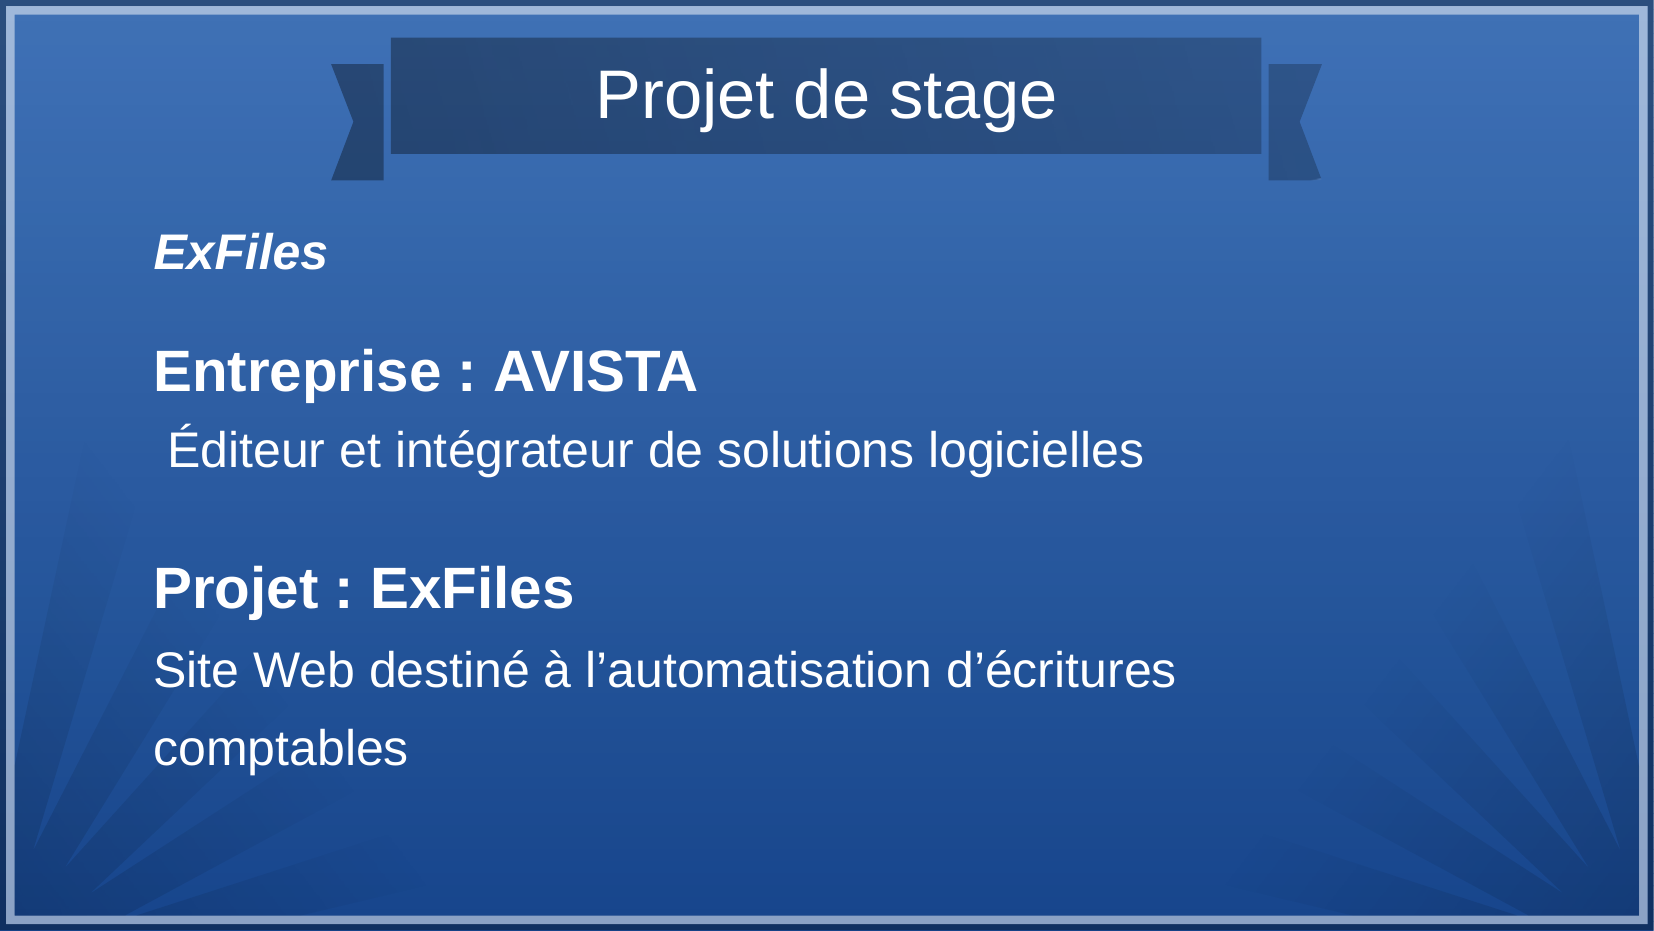

# Projet de stage
ExFiles
Entreprise : AVISTA
 Éditeur et intégrateur de solutions logicielles
Projet : ExFiles
Site Web destiné à l’automatisation d’écritures
comptables